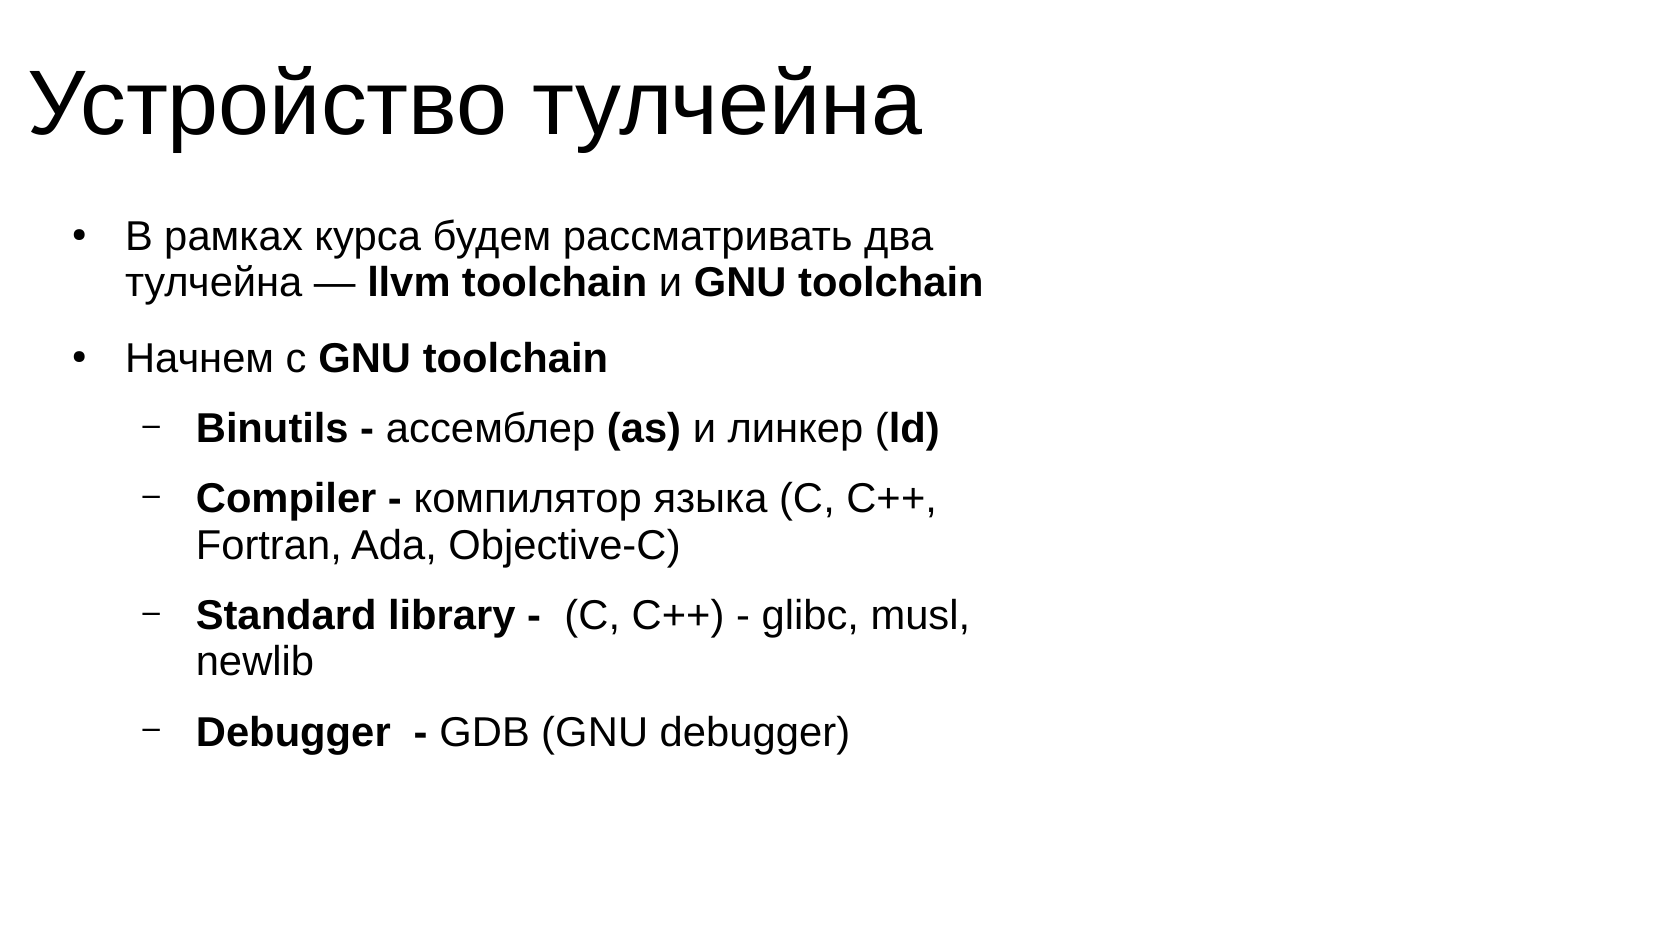

# Устройство тулчейна
В рамках курса будем рассматривать два тулчейна — llvm toolchain и GNU toolchain
Начнем с GNU toolchain
Binutils - ассемблер (as) и линкер (ld)
Compiler - компилятор языка (C, C++, Fortran, Ada, Objective-C)
Standard library - (C, C++) - glibc, musl, newlib
Debugger - GDB (GNU debugger)